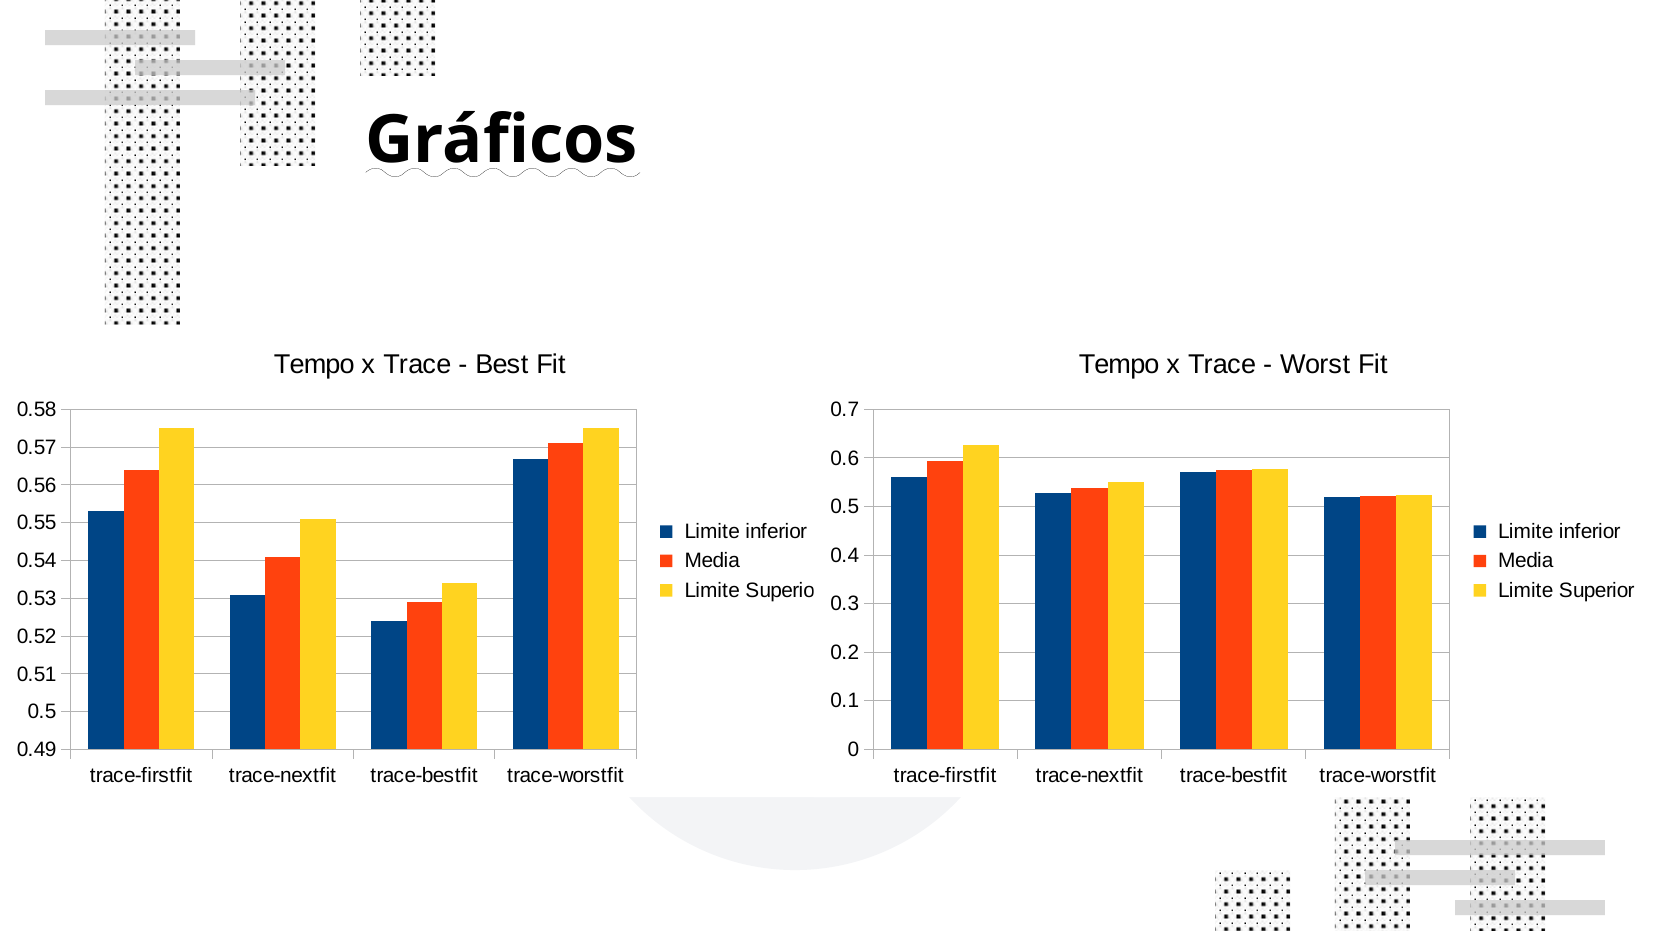

# Gráficos
### Chart: Tempo x Trace - Best Fit
| Category | Limite inferior | Media | Limite Superior |
|---|---|---|---|
| trace-firstfit | 0.553 | 0.564 | 0.575 |
| trace-nextfit | 0.531 | 0.541 | 0.551 |
| trace-bestfit | 0.524 | 0.529 | 0.534 |
| trace-worstfit | 0.567 | 0.571 | 0.575 |
### Chart: Tempo x Trace - Worst Fit
| Category | Limite inferior | Media | Limite Superior |
|---|---|---|---|
| trace-firstfit | 0.561 | 0.594 | 0.627 |
| trace-nextfit | 0.528 | 0.539 | 0.55 |
| trace-bestfit | 0.572 | 0.575 | 0.578 |
| trace-worstfit | 0.519 | 0.522 | 0.524 |